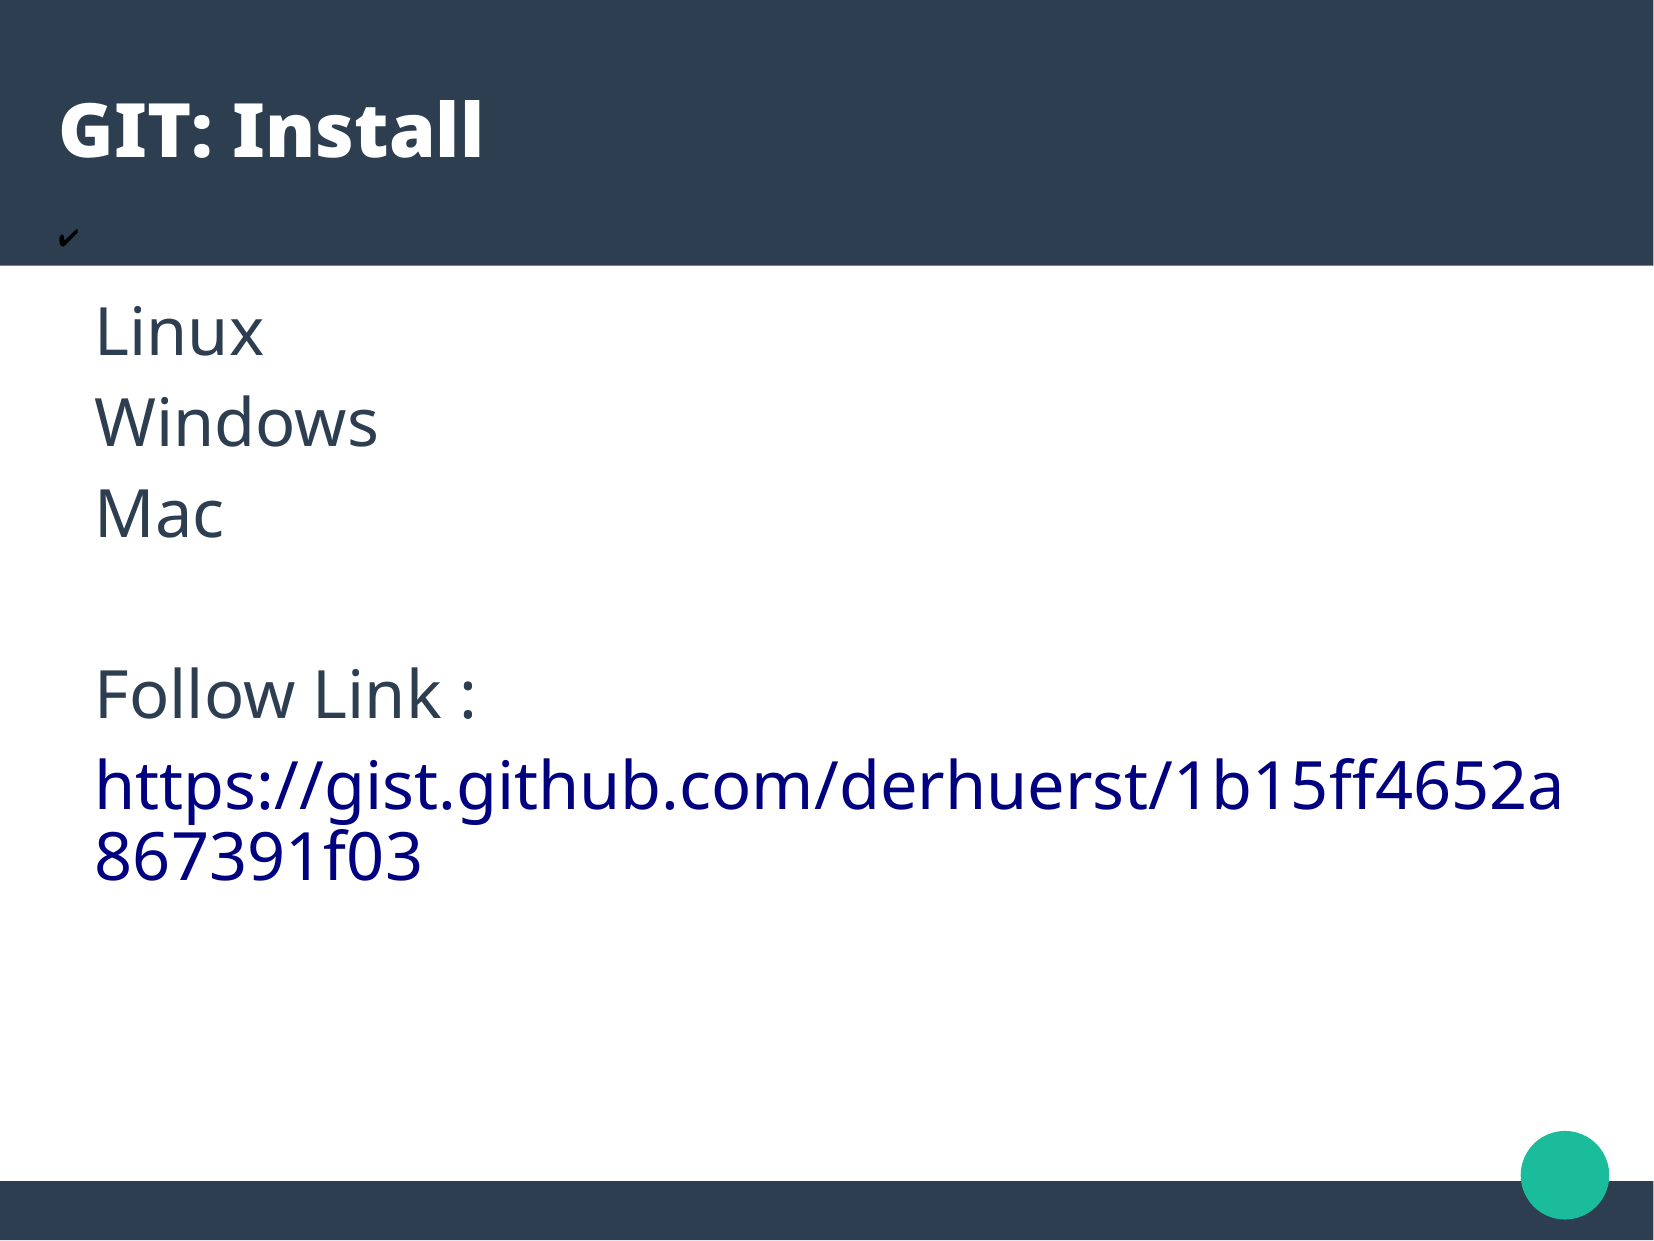

# GIT: Install
GIT is available with all OS.
Linux
Windows
Mac
Follow Link : https://gist.github.com/derhuerst/1b15ff4652a867391f03